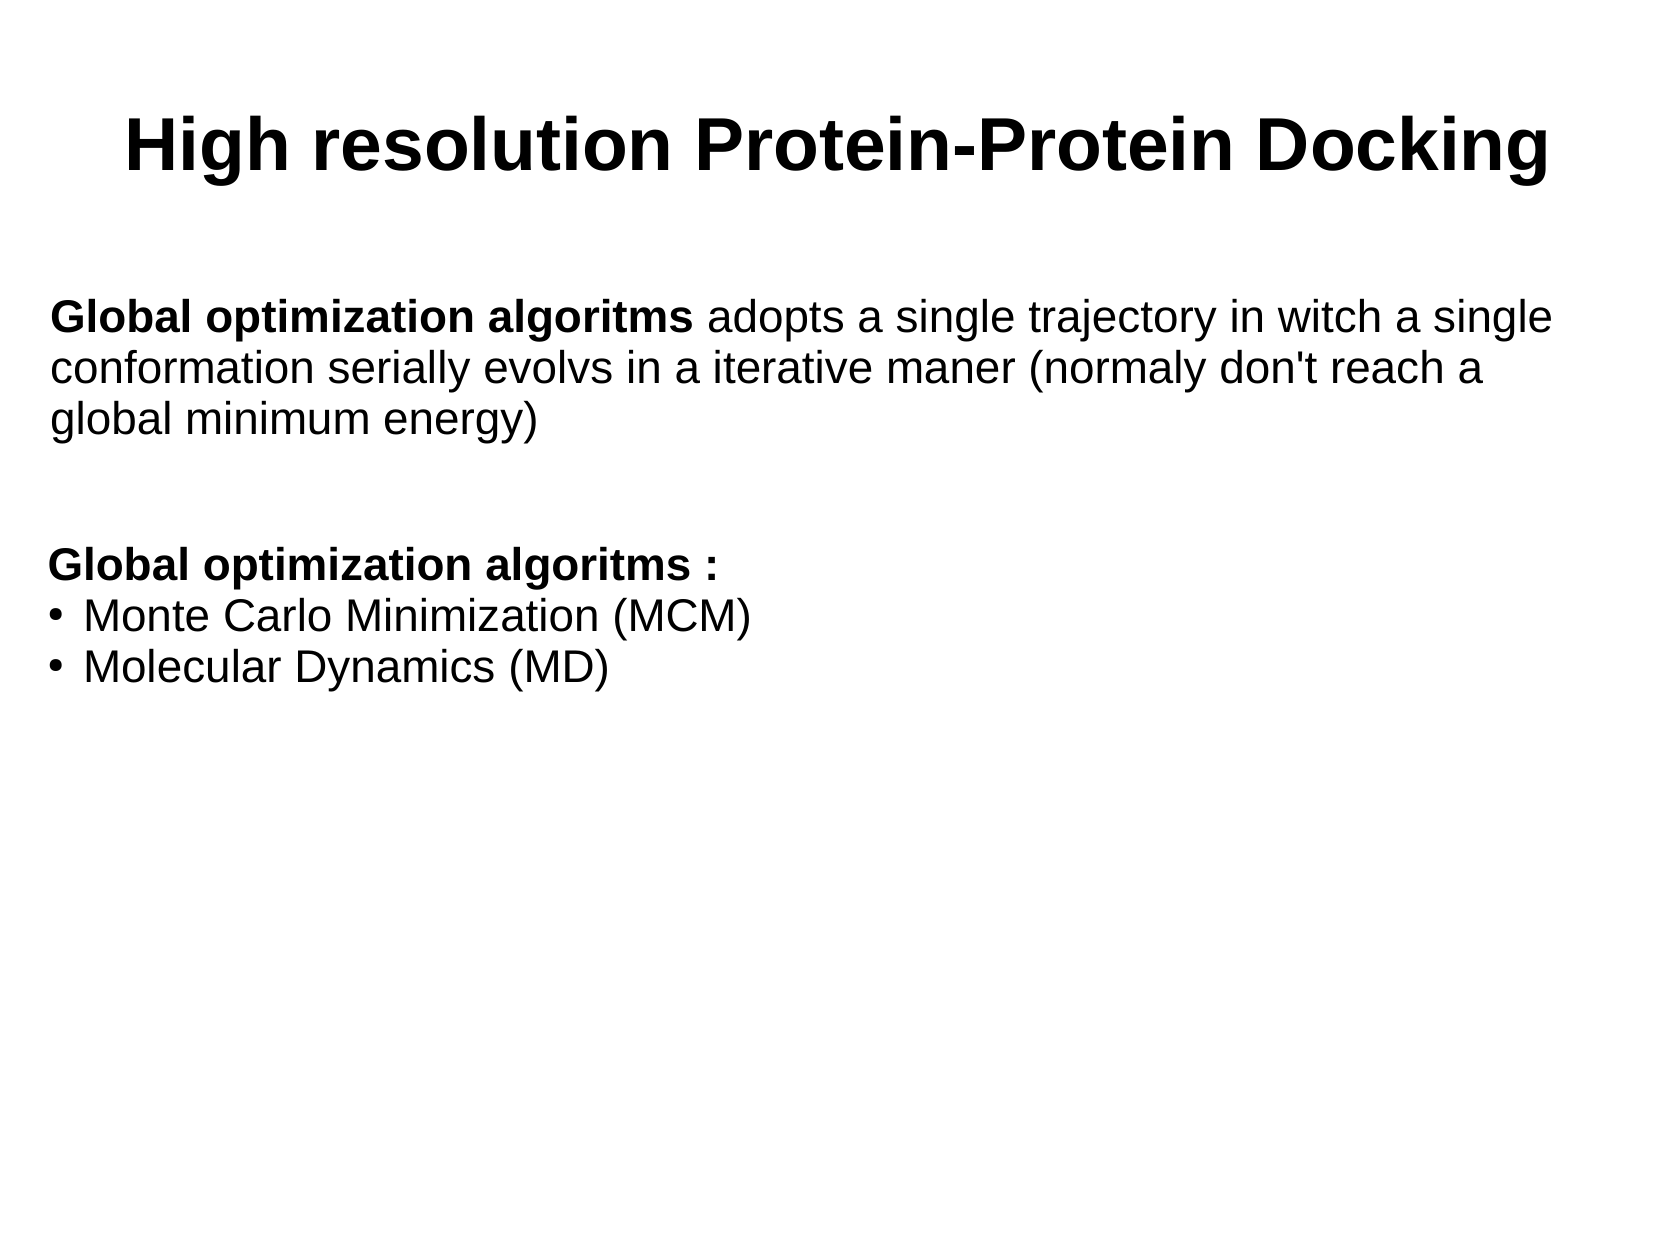

High resolution Protein-Protein Docking
Global optimization algoritms adopts a single trajectory in witch a single conformation serially evolvs in a iterative maner (normaly don't reach a global minimum energy)
Global optimization algoritms :
Monte Carlo Minimization (MCM)
Molecular Dynamics (MD)